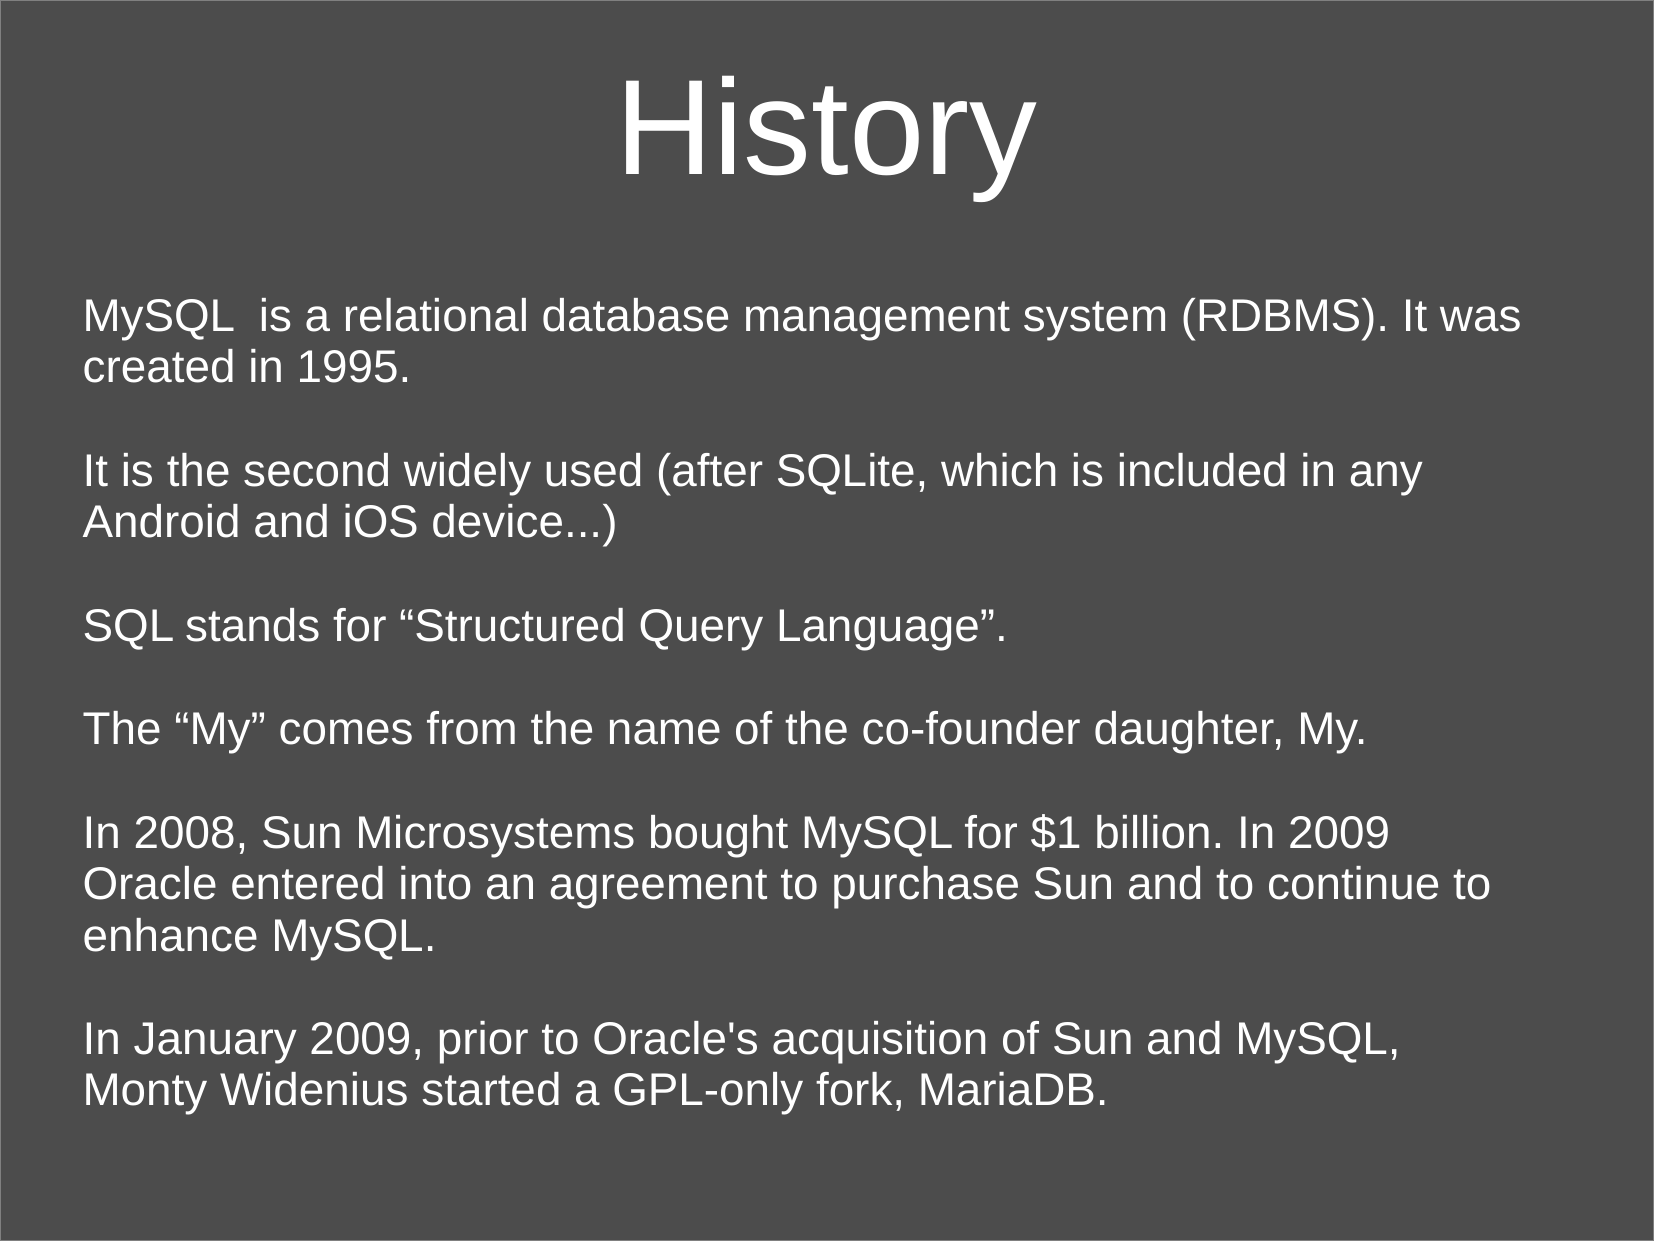

# History
MySQL is a relational database management system (RDBMS). It was created in 1995.
It is the second widely used (after SQLite, which is included in any Android and iOS device...)
SQL stands for “Structured Query Language”.
The “My” comes from the name of the co-founder daughter, My.
In 2008, Sun Microsystems bought MySQL for $1 billion. In 2009 Oracle entered into an agreement to purchase Sun and to continue to enhance MySQL.
In January 2009, prior to Oracle's acquisition of Sun and MySQL, Monty Widenius started a GPL-only fork, MariaDB.